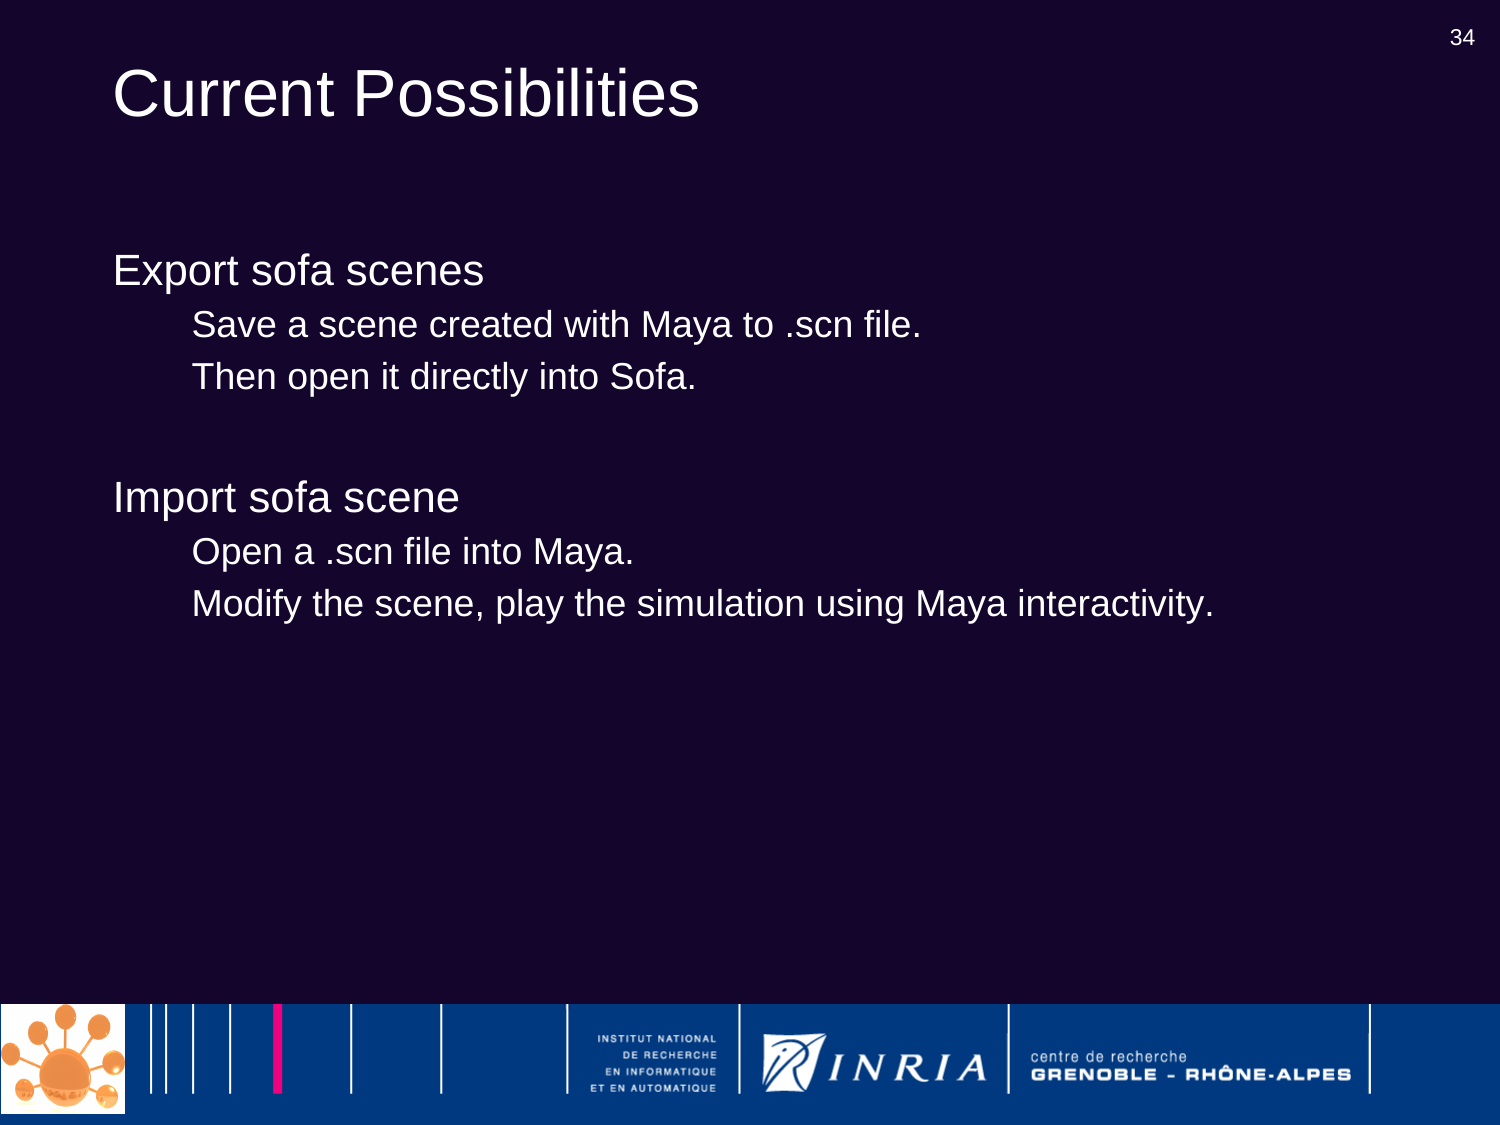

Current Possibilities
# Export sofa scenes
Save a scene created with Maya to .scn file.
Then open it directly into Sofa.
Import sofa scene
Open a .scn file into Maya.
Modify the scene, play the simulation using Maya interactivity.